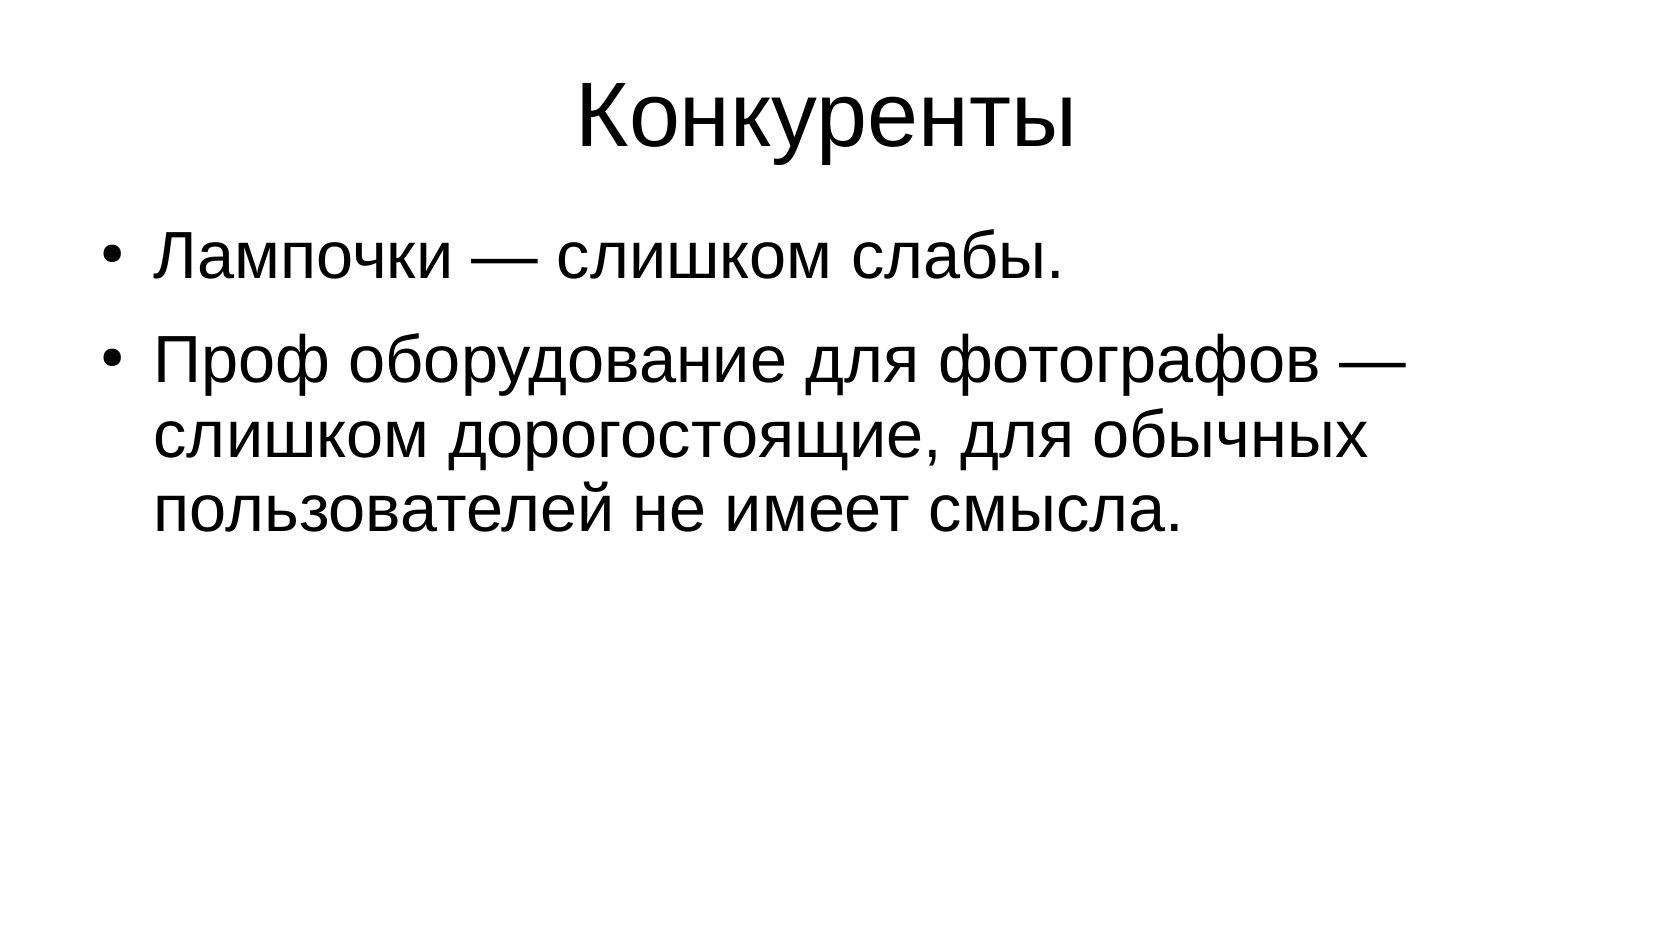

# Конкуренты
Лампочки — слишком слабы.
Проф оборудование для фотографов — слишком дорогостоящие, для обычных пользователей не имеет смысла.